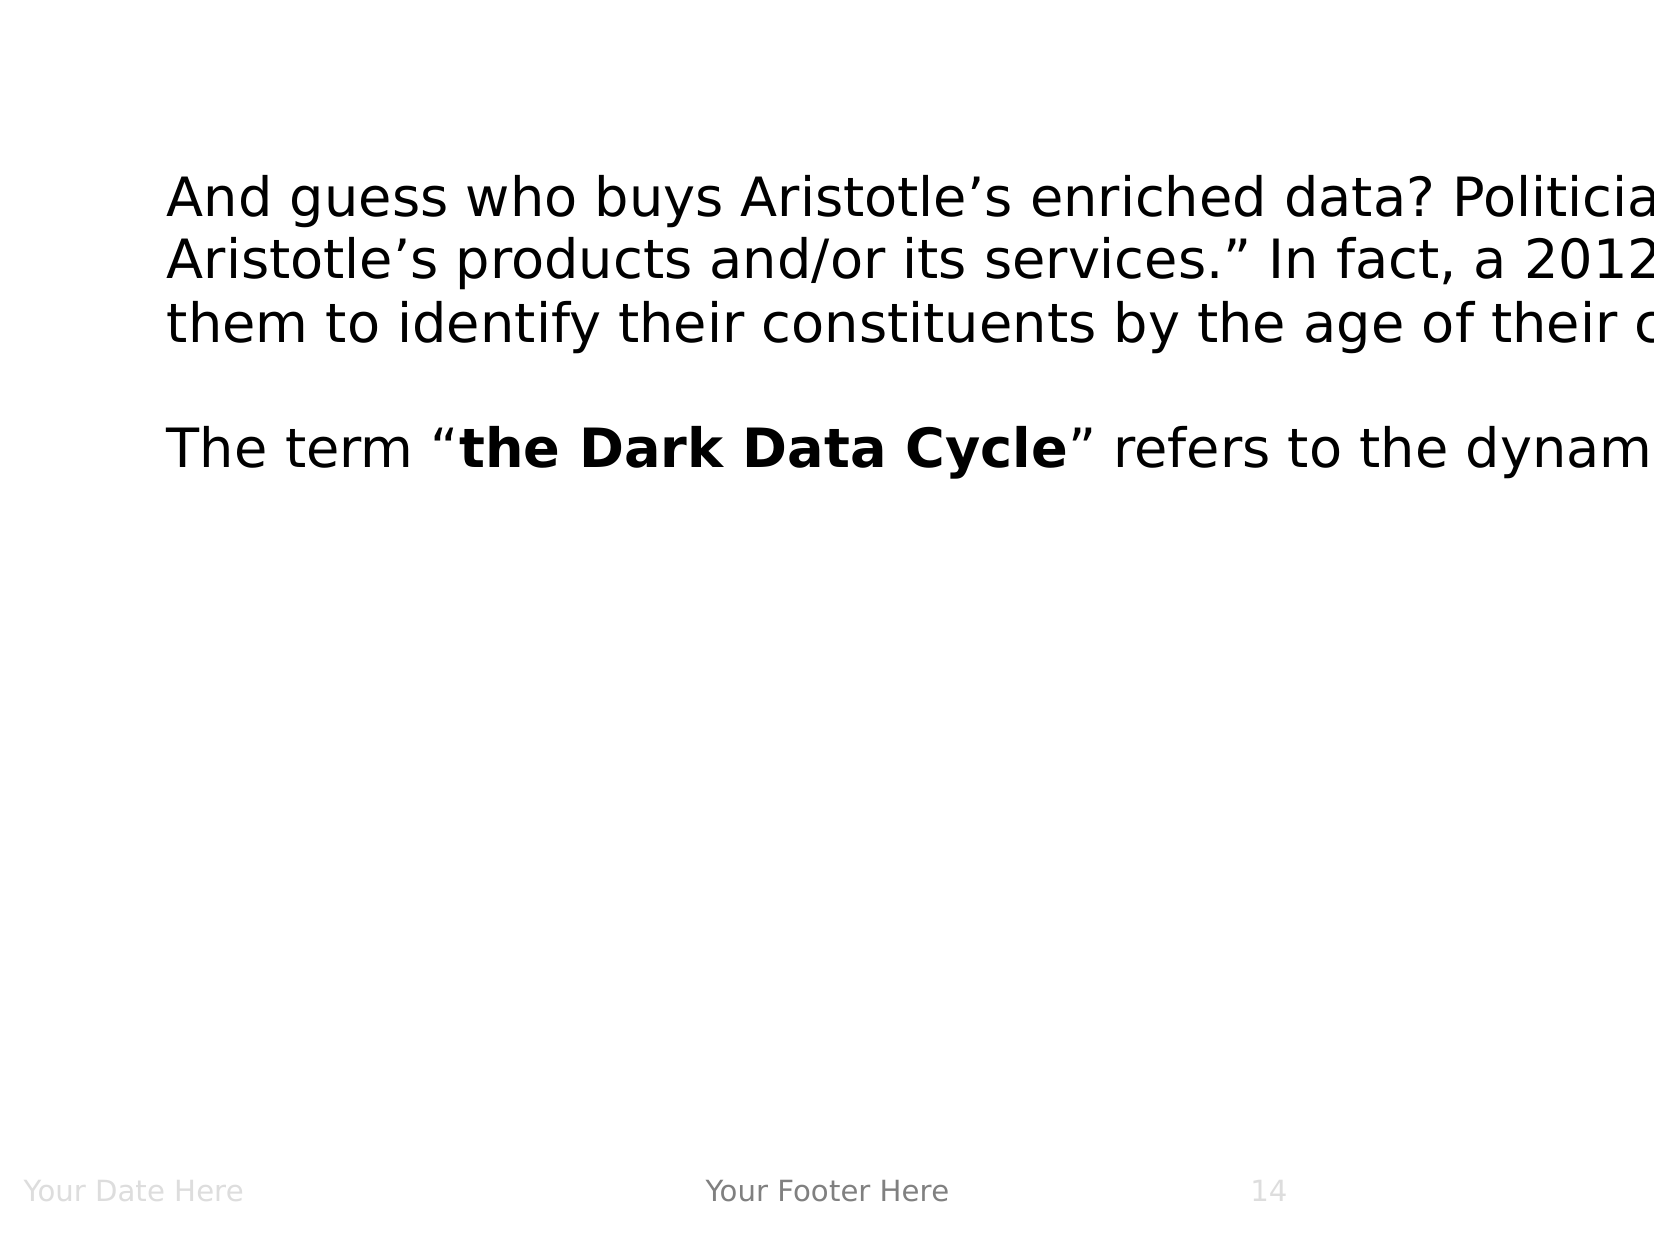

And guess who buys Aristotle’s enriched data? Politicians, who are sometimes using government money. Aristotle crows that “every U.S. president—democrat and republican—from Reagan to Obama, has used Aristotle’s products and/or its services.” In fact, a 2012 report found that fifty-one members of the U.S. House of Representatives bought data from Aristotle using some of their congressional allowance, allowing them to identify their constituents by the age of their children, whether they subscribe to religious magazines, or if they have a hunting license.
The term “the Dark Data Cycle” refers to the dynamic of government requiring citizens to create data and then selling it to commercial entities, which then launder the data and sell it back to the government.
Your Date Here
Your Footer Here